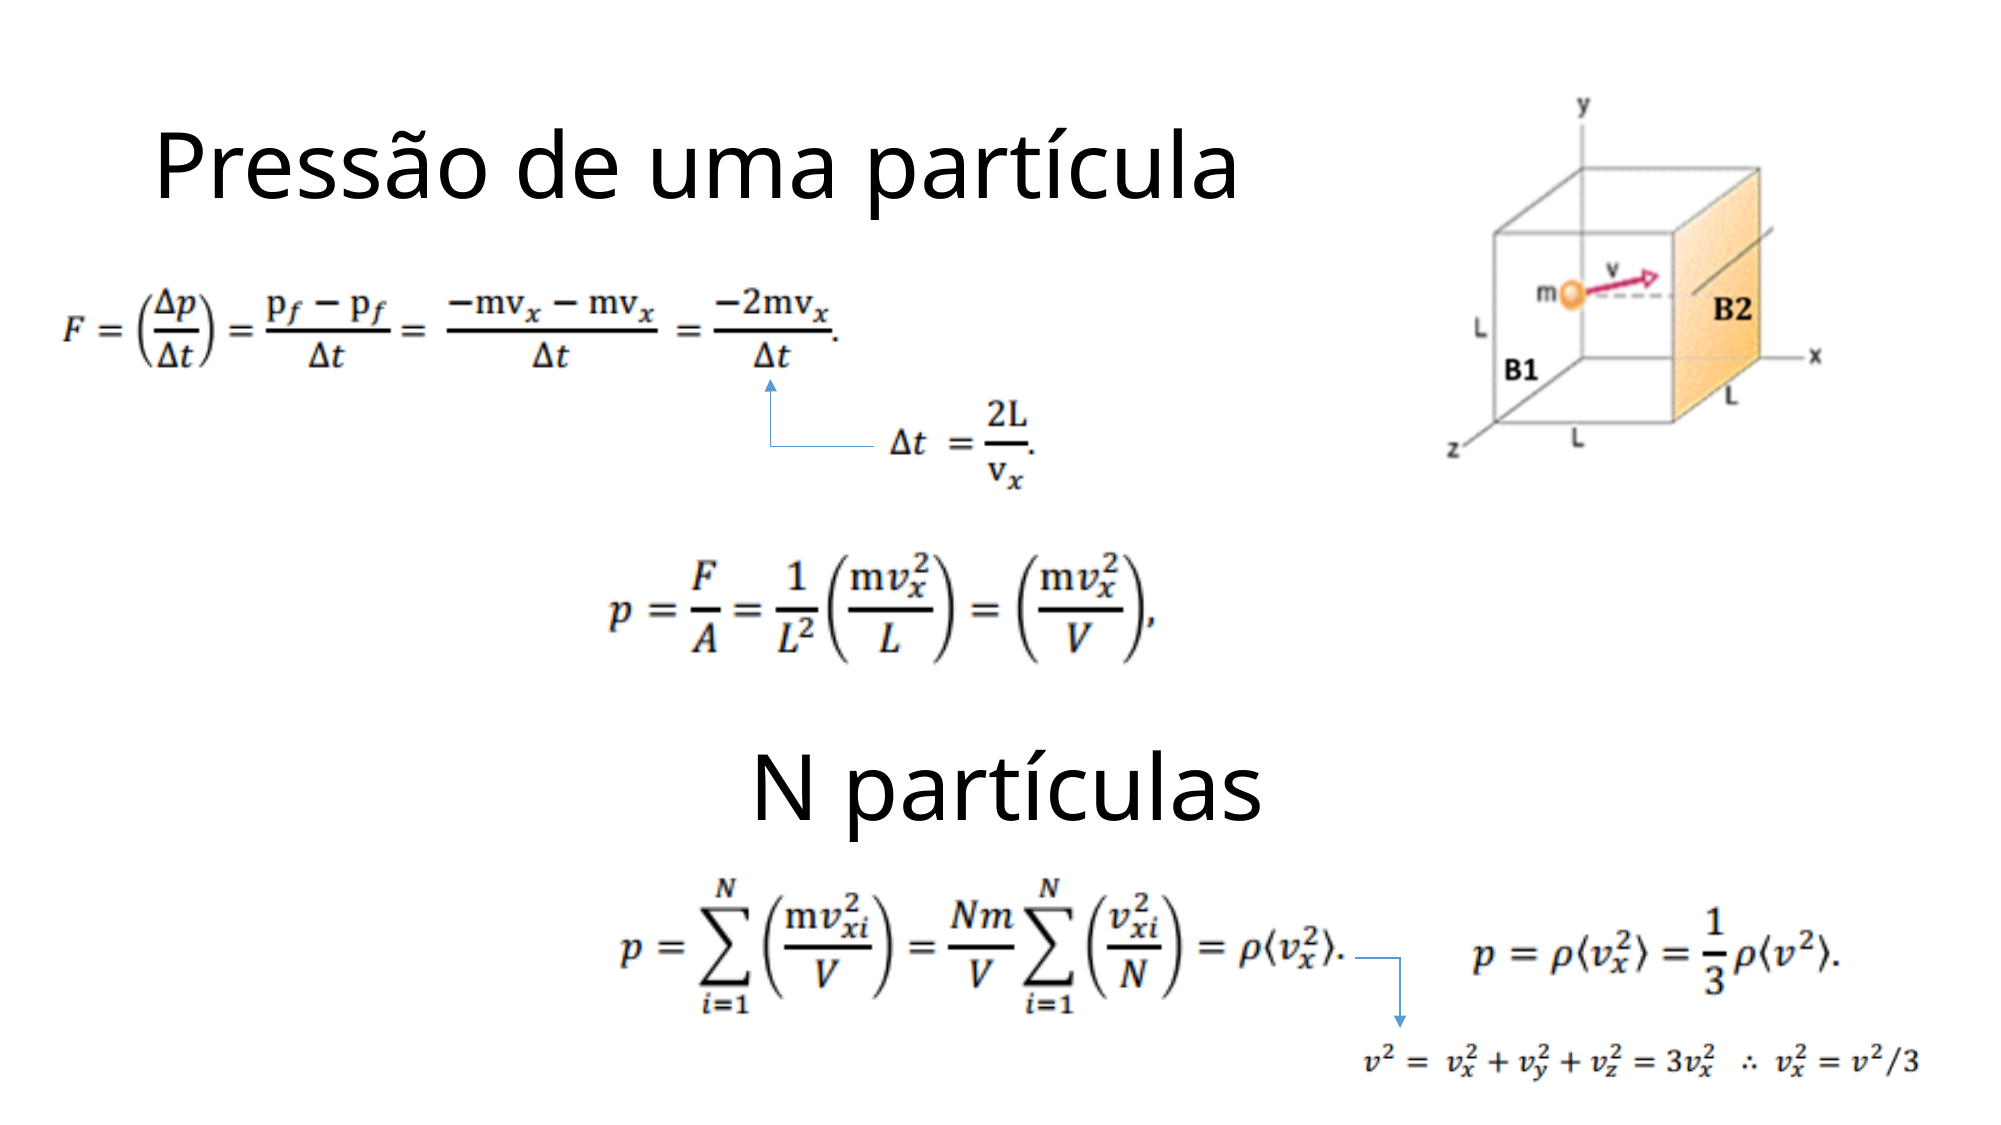

# Pressão de uma partícula
N partículas